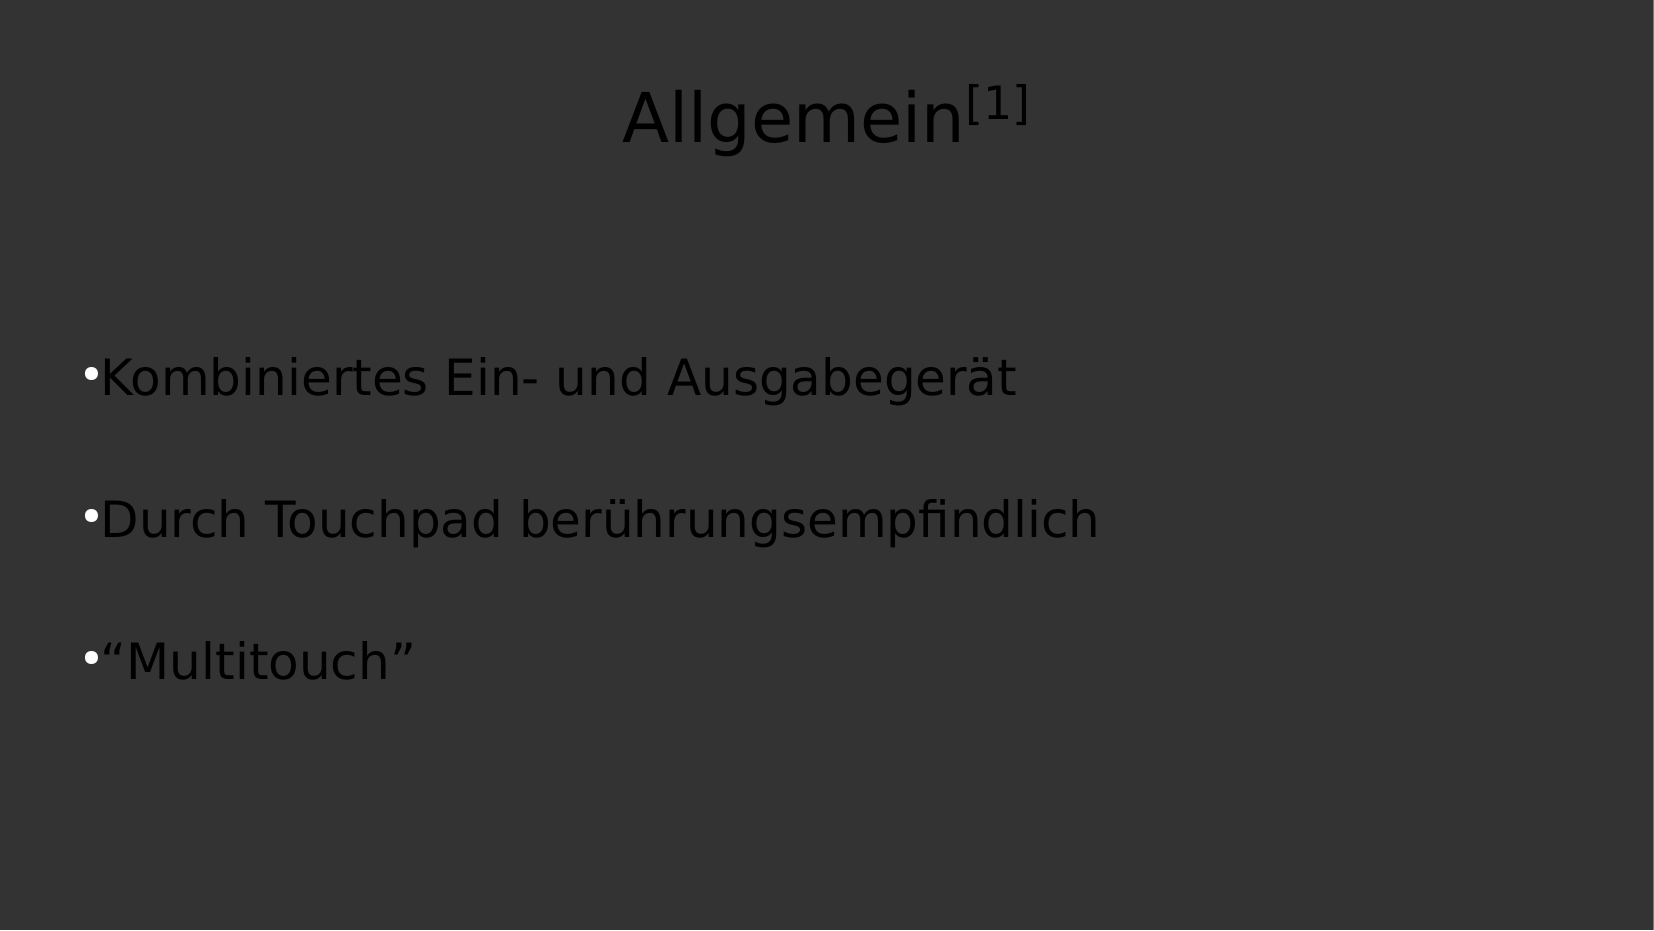

# Allgemein[1]
Kombiniertes Ein- und Ausgabegerät
Durch Touchpad berührungsempfindlich
“Multitouch”